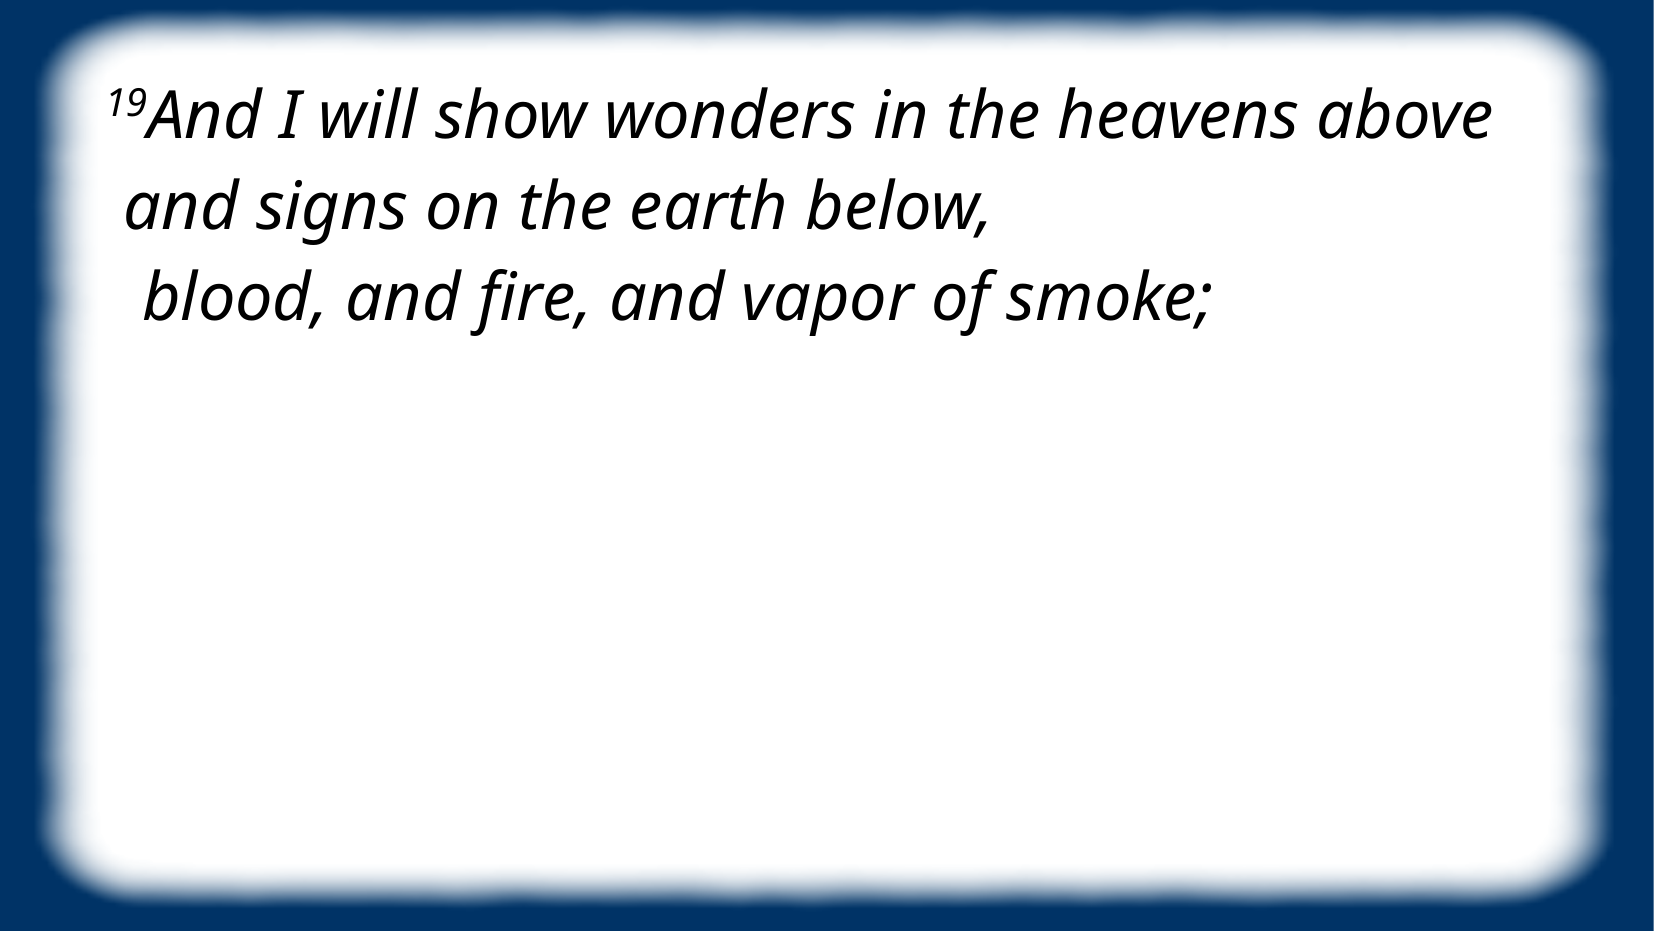

19And I will show wonders in the heavens above
and signs on the earth below,
blood, and fire, and vapor of smoke;